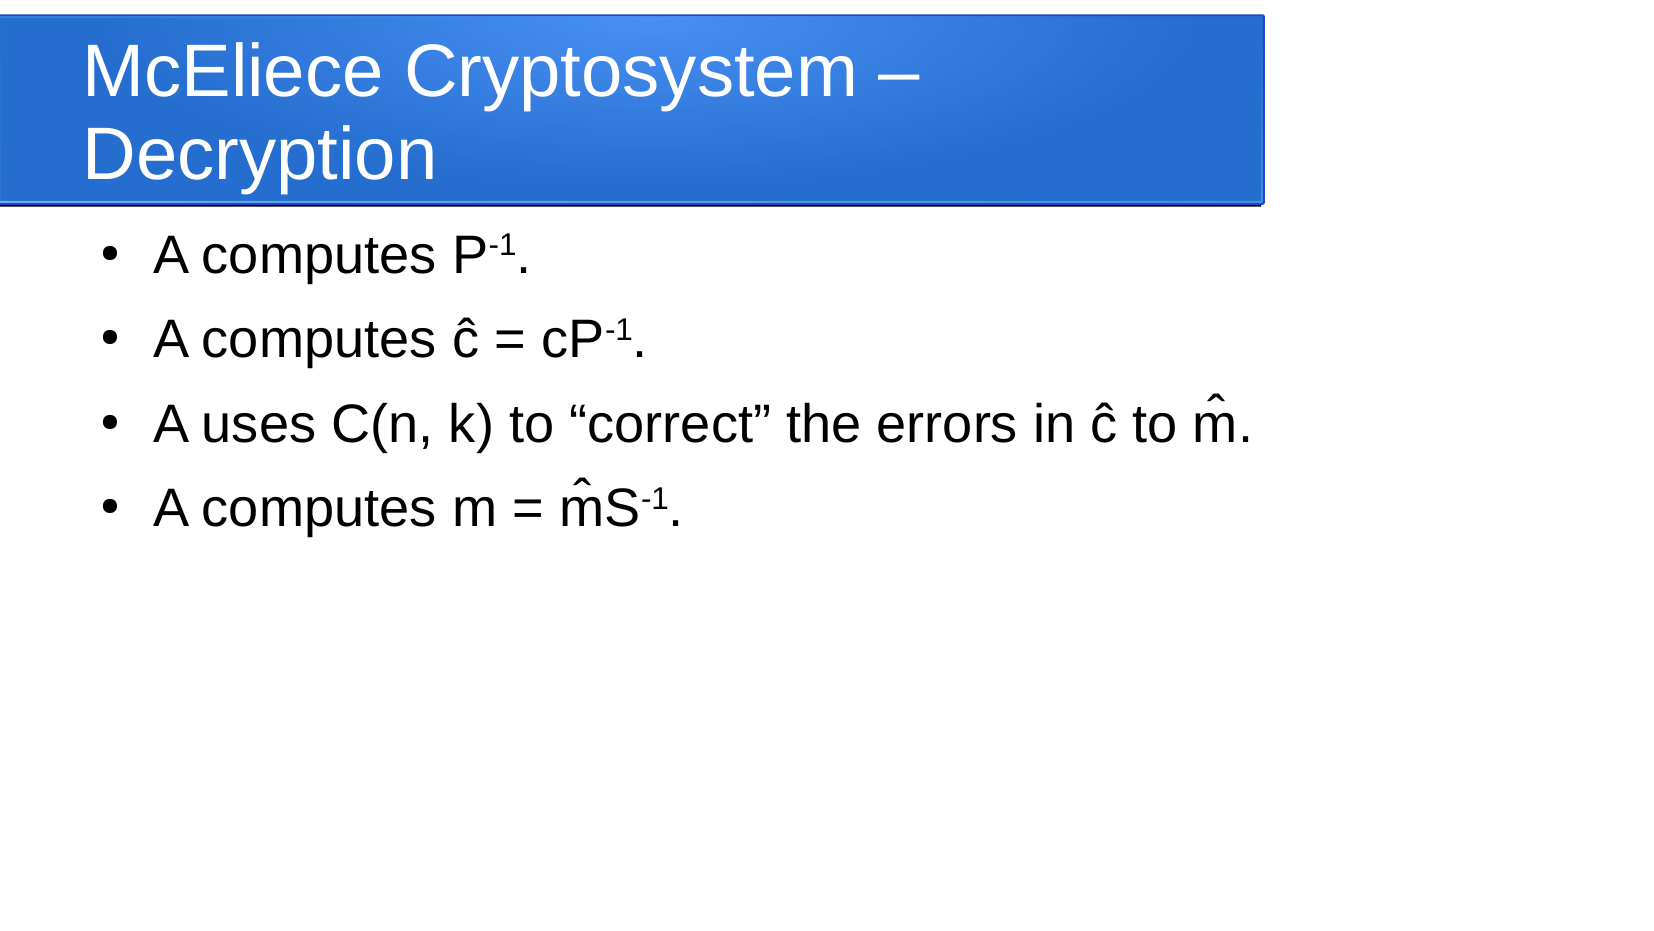

# McEliece Cryptosystem – Decryption
A computes P-1.
A computes ĉ = cP-1.
A uses C(n, k) to “correct” the errors in ĉ to m̂.
A computes m = m̂S-1.